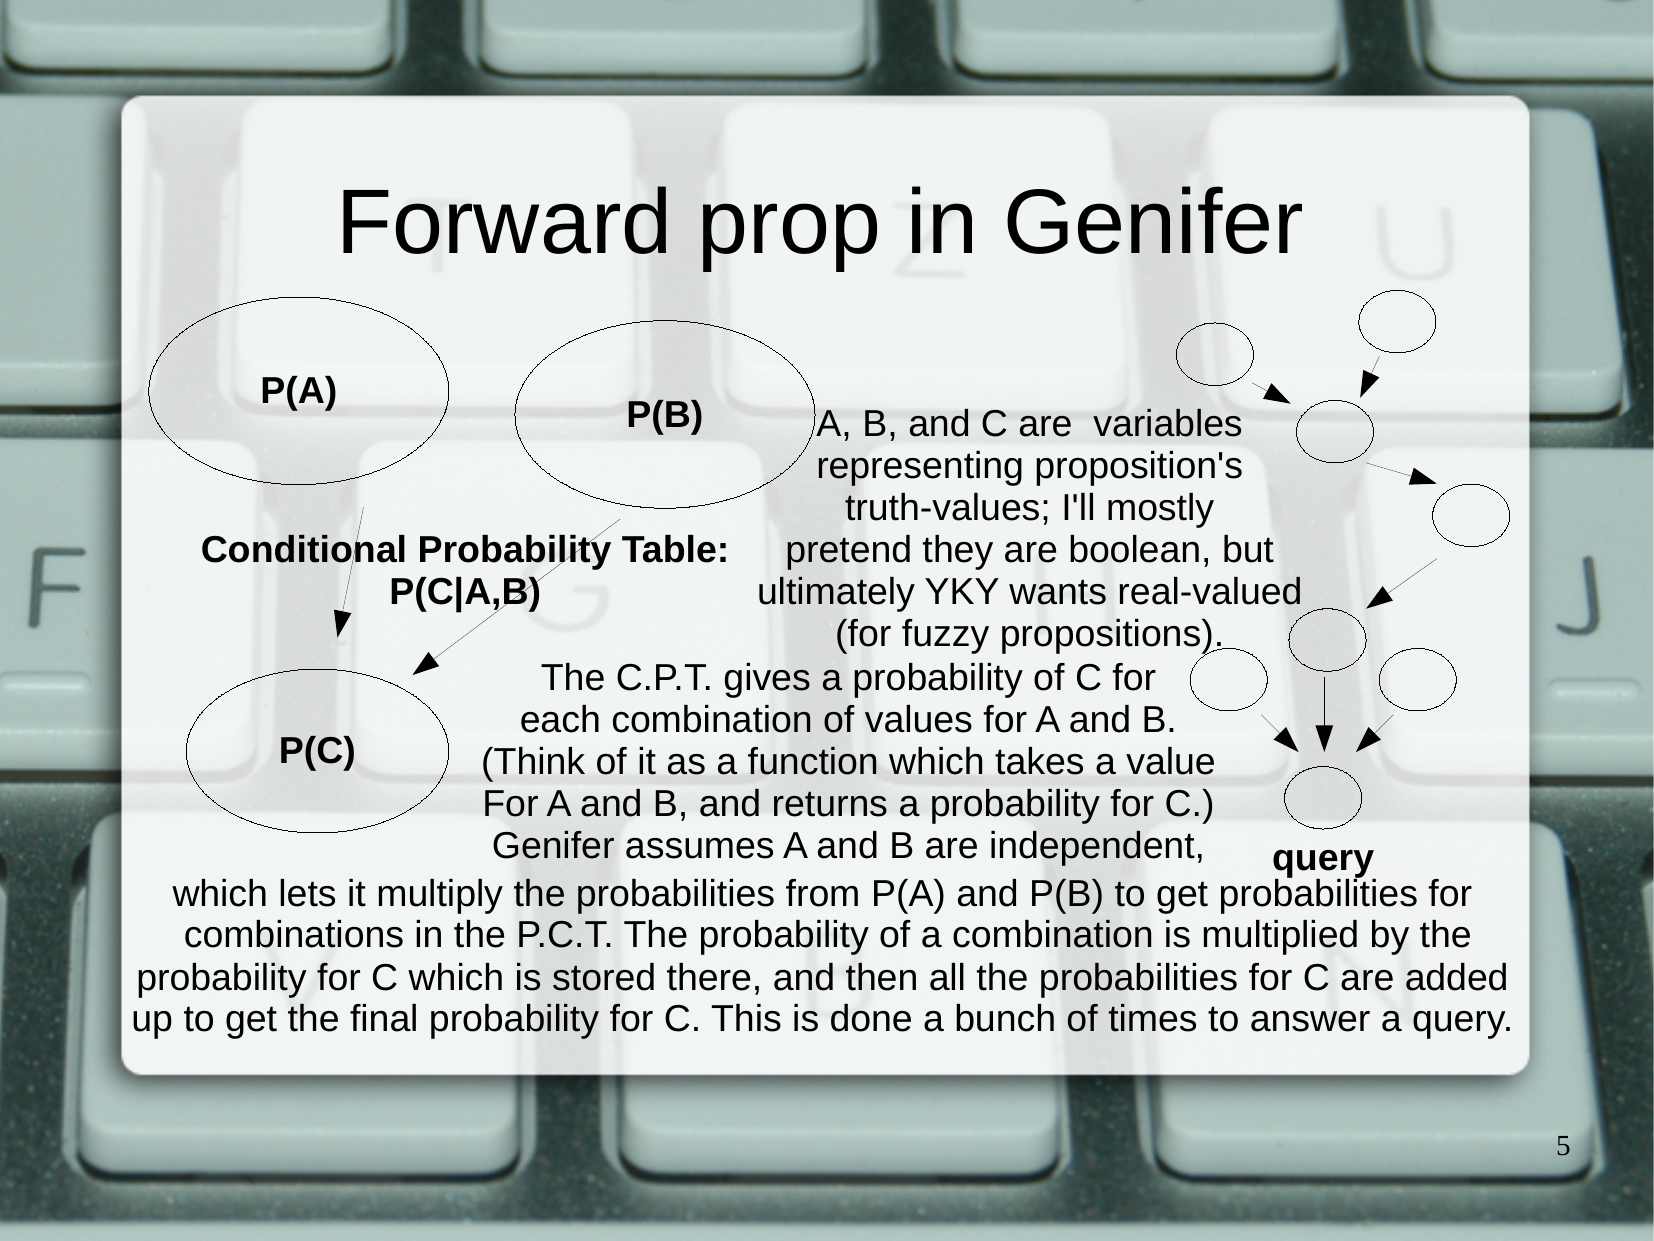

# Forward prop in Genifer
P(A)
P(B)
A, B, and C are variables
representing proposition's
truth-values; I'll mostly
pretend they are boolean, but
ultimately YKY wants real-valued
(for fuzzy propositions).
Conditional Probability Table:
P(C|A,B)
The C.P.T. gives a probability of C for
each combination of values for A and B.
(Think of it as a function which takes a value
For A and B, and returns a probability for C.)
Genifer assumes A and B are independent,
P(C)
query
which lets it multiply the probabilities from P(A) and P(B) to get probabilities for
 combinations in the P.C.T. The probability of a combination is multiplied by the
probability for C which is stored there, and then all the probabilities for C are added
up to get the final probability for C. This is done a bunch of times to answer a query.
5